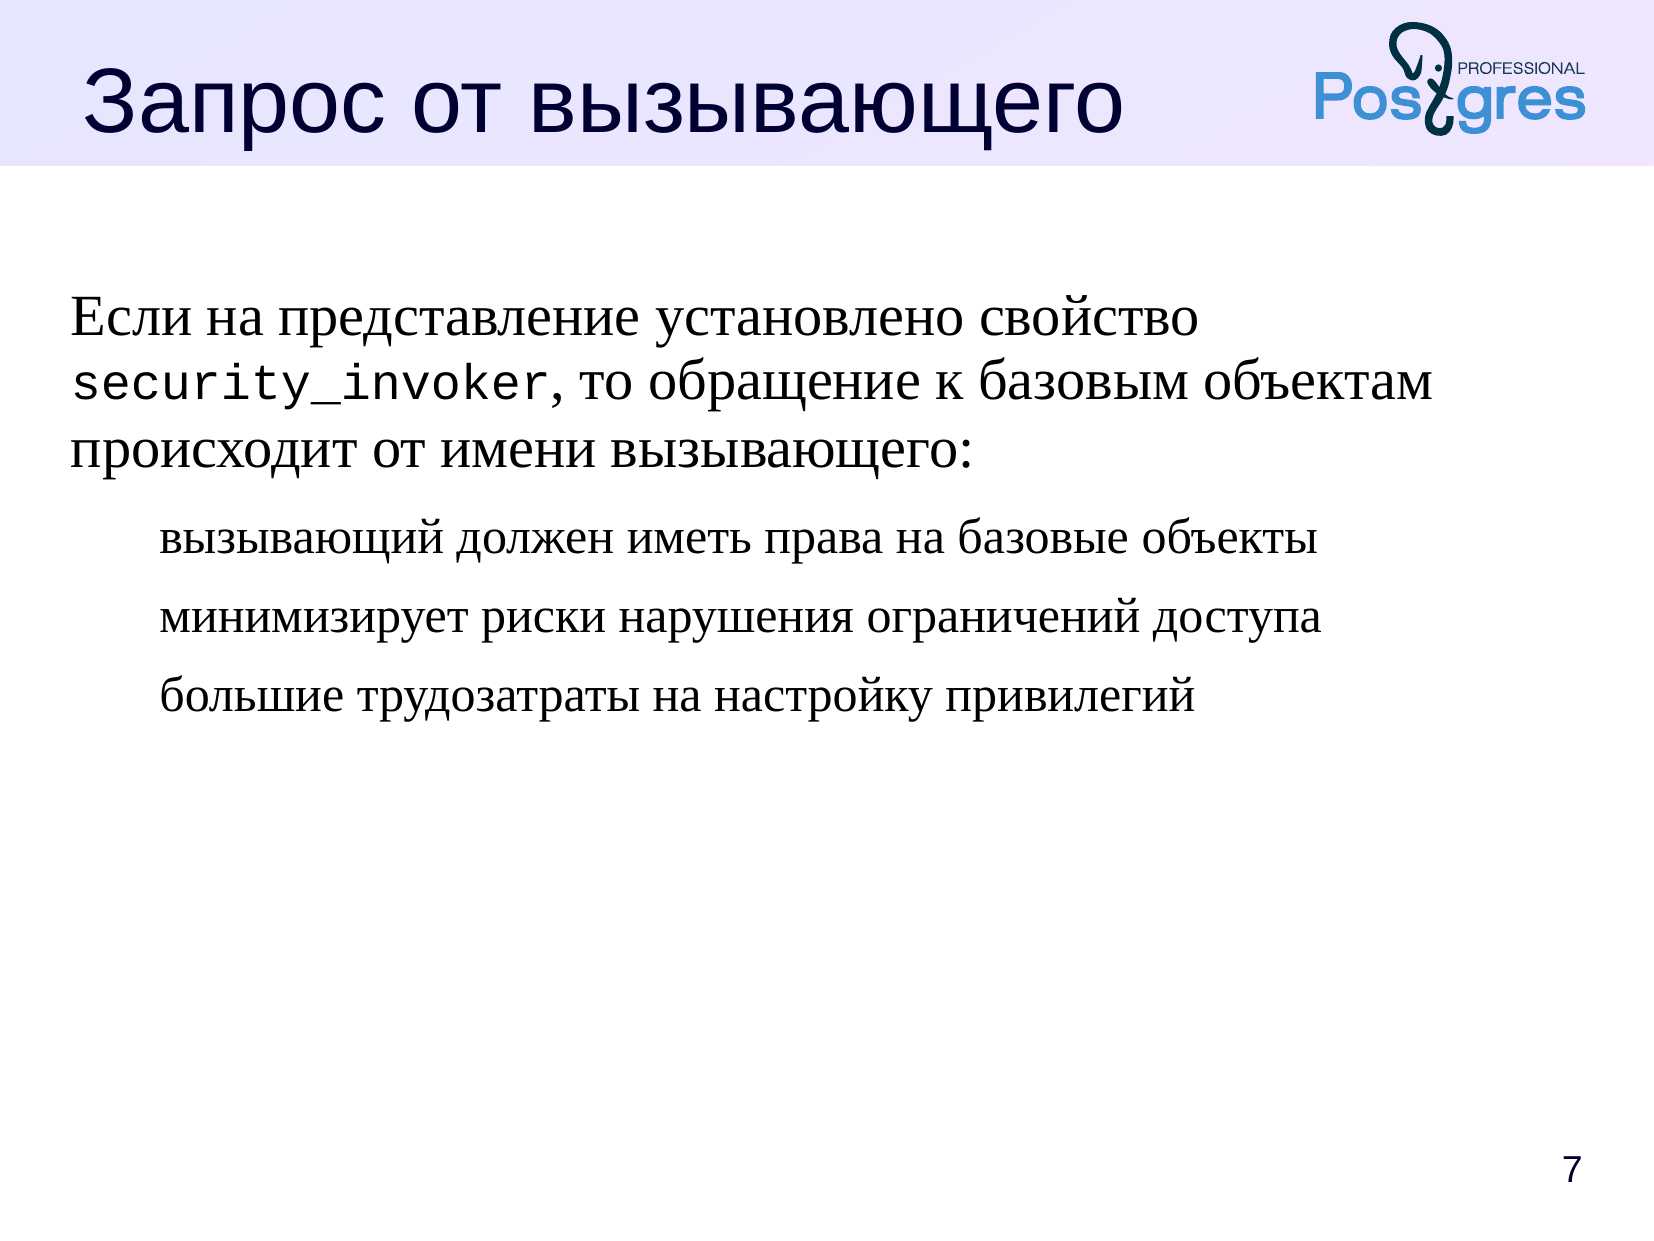

# Запрос от вызывающего
Если на представление установлено свойство security_invoker, то обращение к базовым объектам происходит от имени вызывающего:
вызывающий должен иметь права на базовые объекты
минимизирует риски нарушения ограничений доступа
большие трудозатраты на настройку привилегий